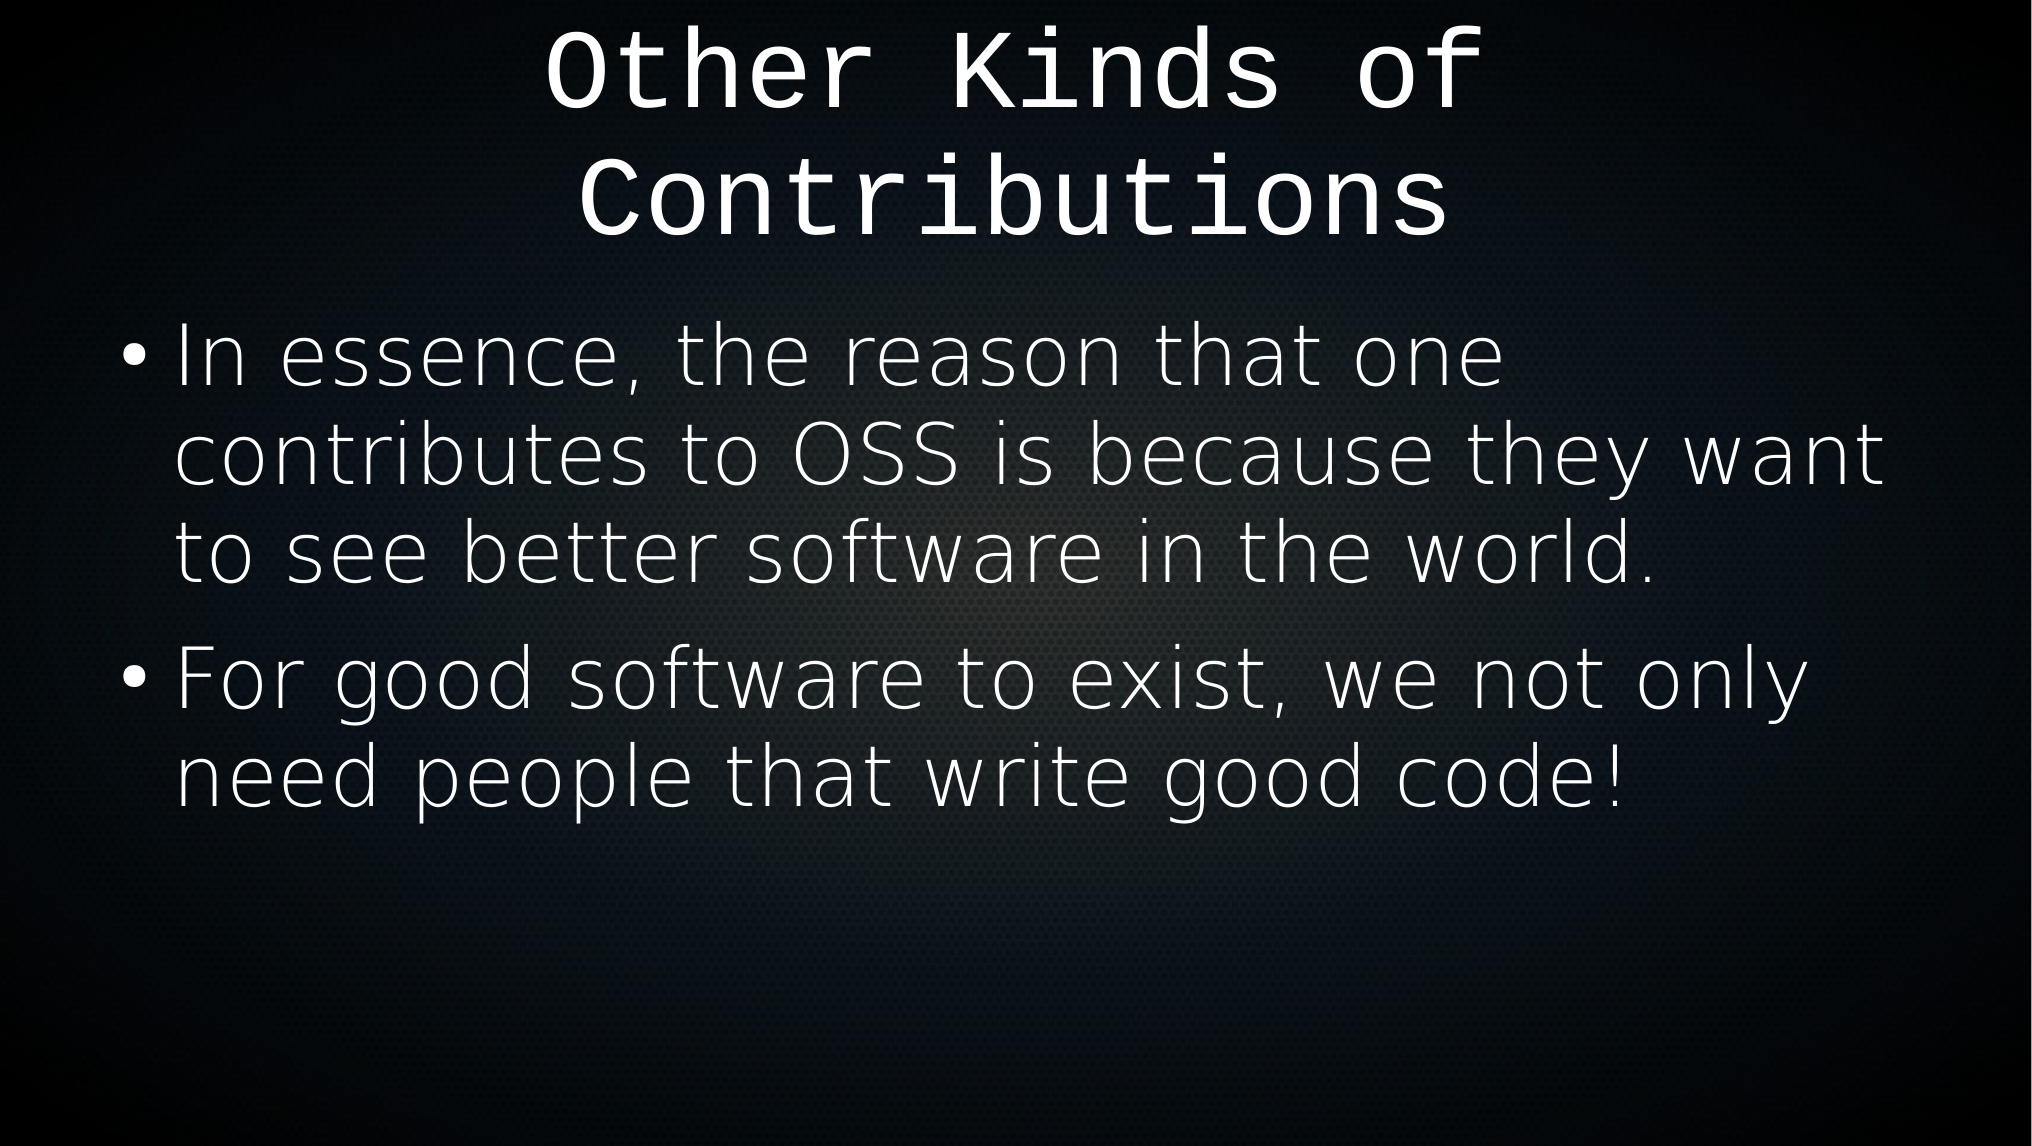

# Other Kinds of Contributions
In essence, the reason that one contributes to OSS is because they want to see better software in the world.
For good software to exist, we not only need people that write good code!